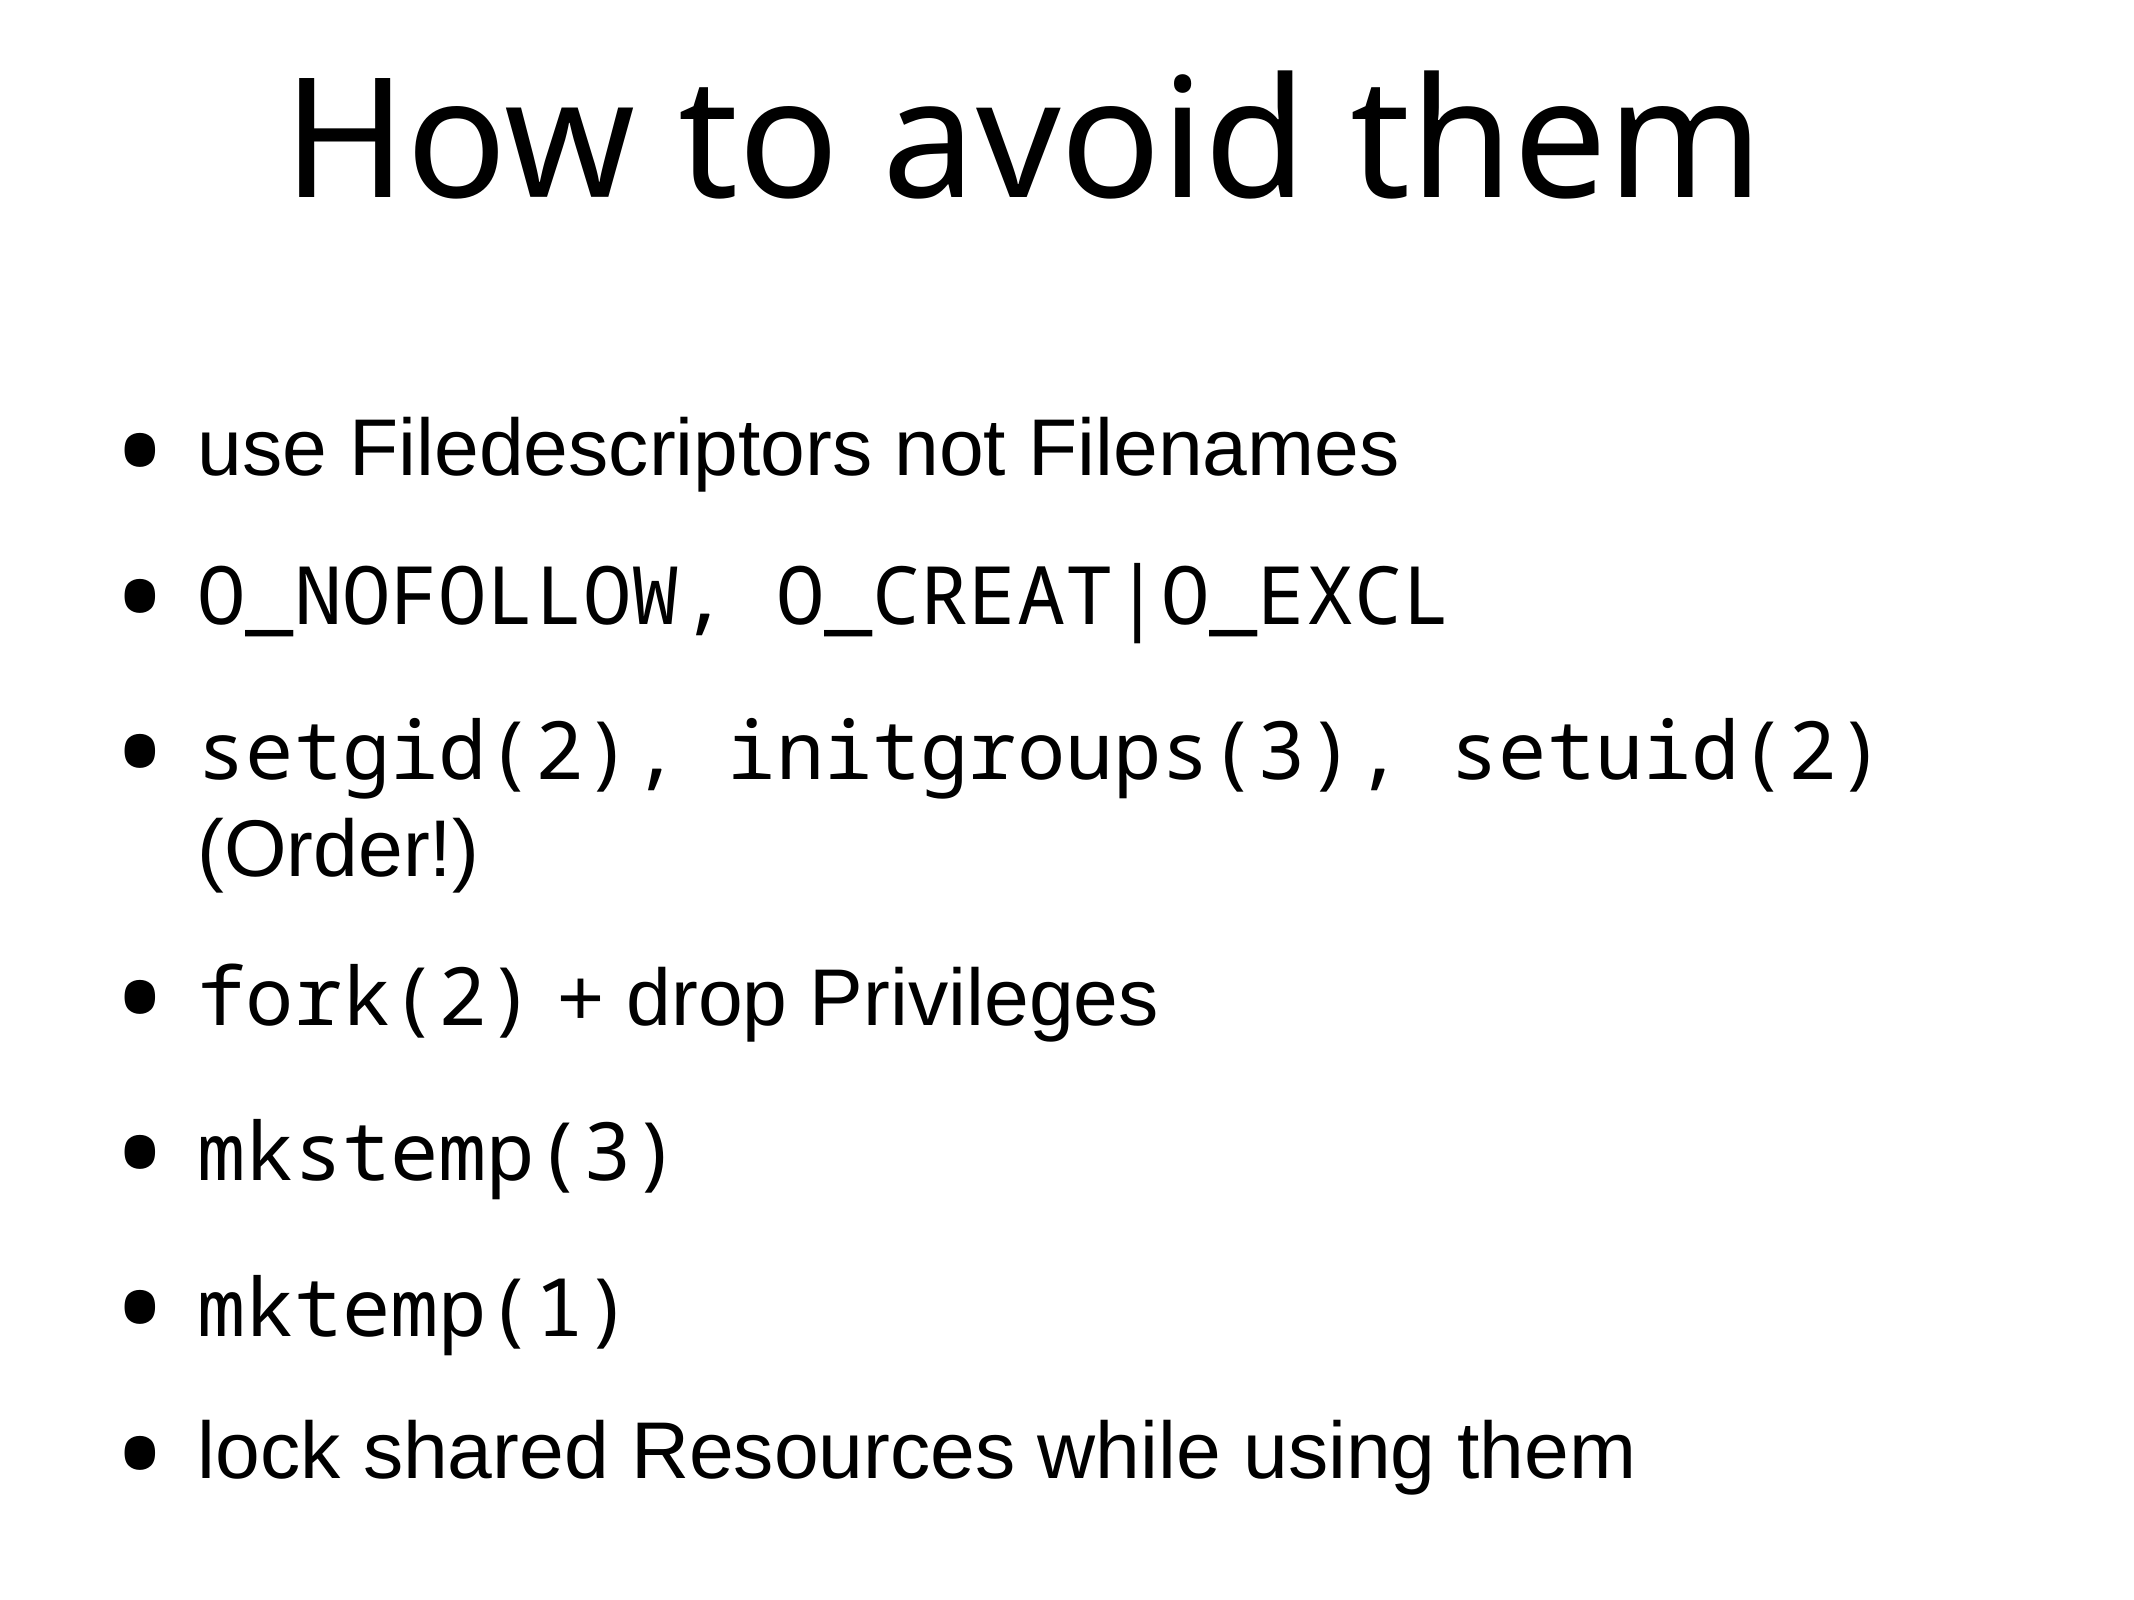

# How to avoid them
use Filedescriptors not Filenames
O_NOFOLLOW, O_CREAT|O_EXCL
setgid(2), initgroups(3), setuid(2) (Order!)
fork(2) + drop Privileges
mkstemp(3)
mktemp(1)
lock shared Resources while using them